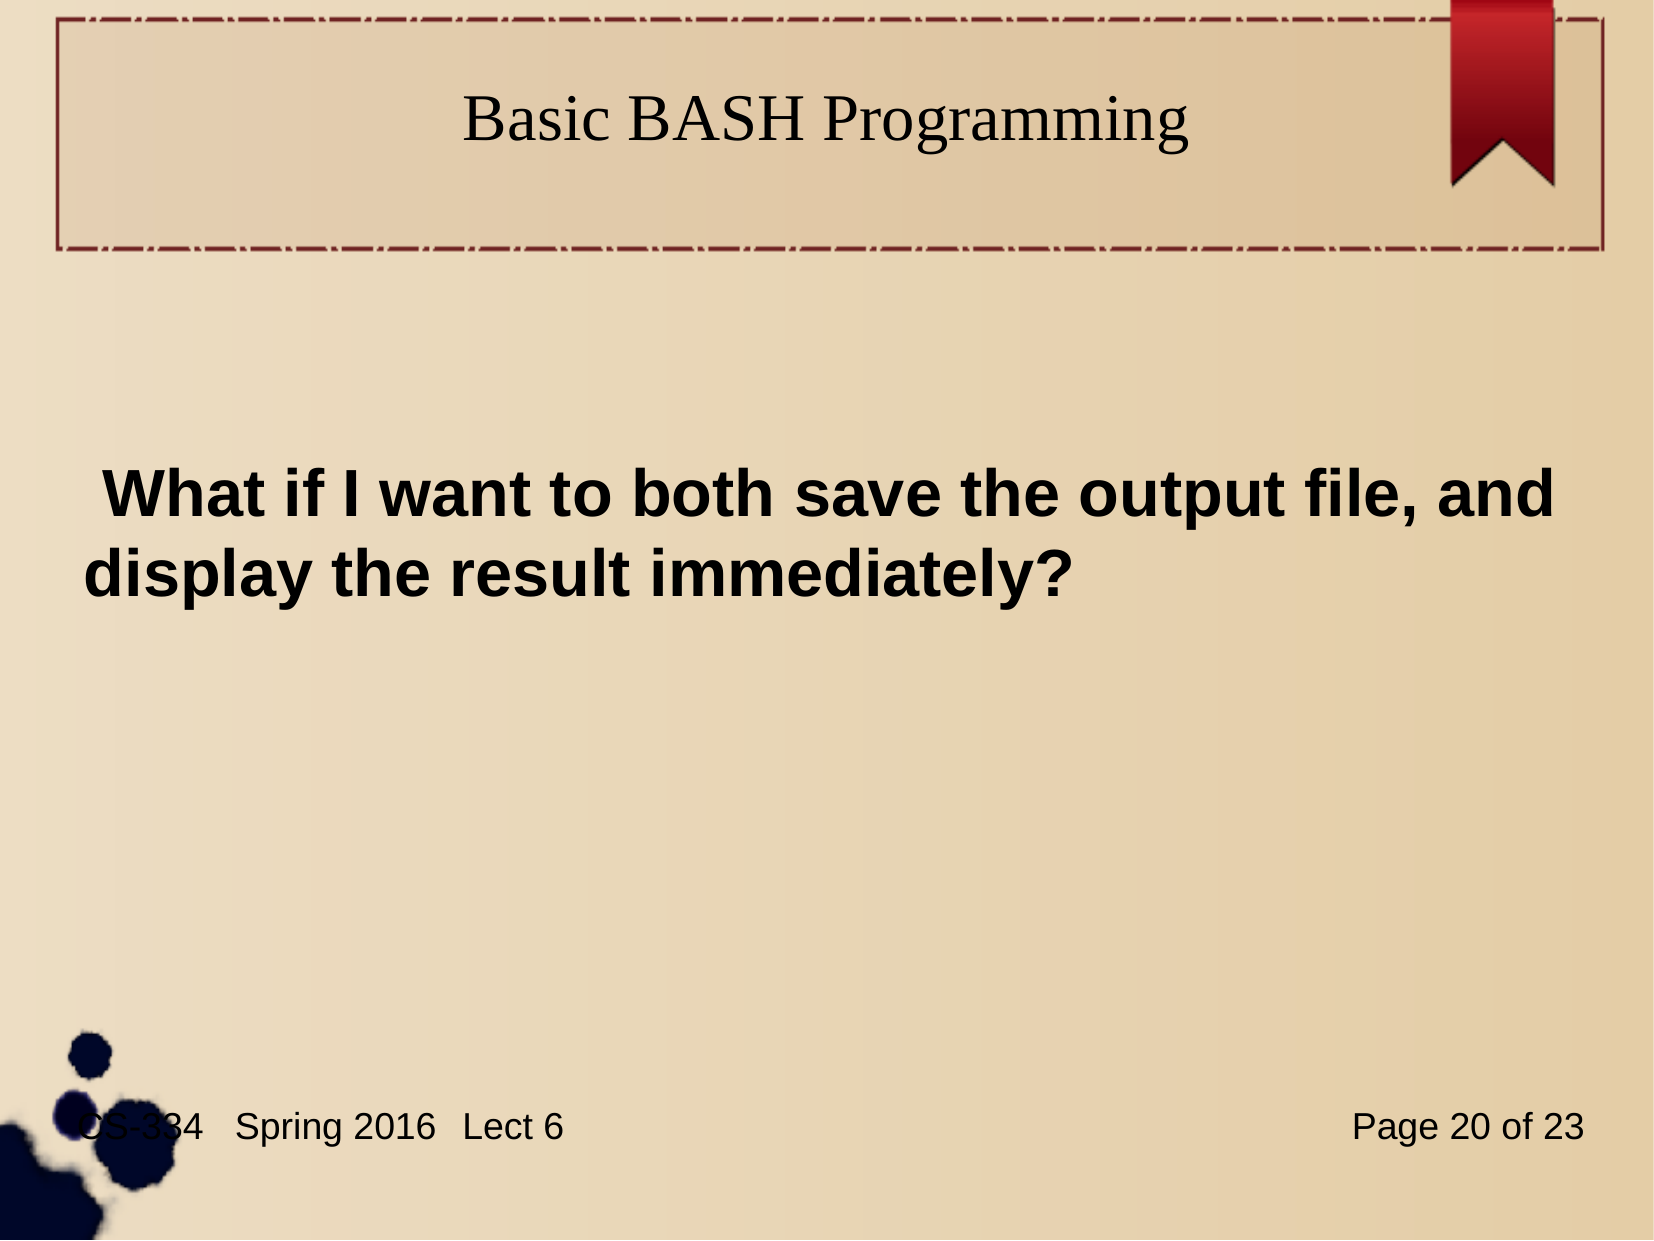

Basic BASH Programming
 What if I want to both save the output file, and display the result immediately?
CS-334 Spring 2016	 Lect 6											Page of 23